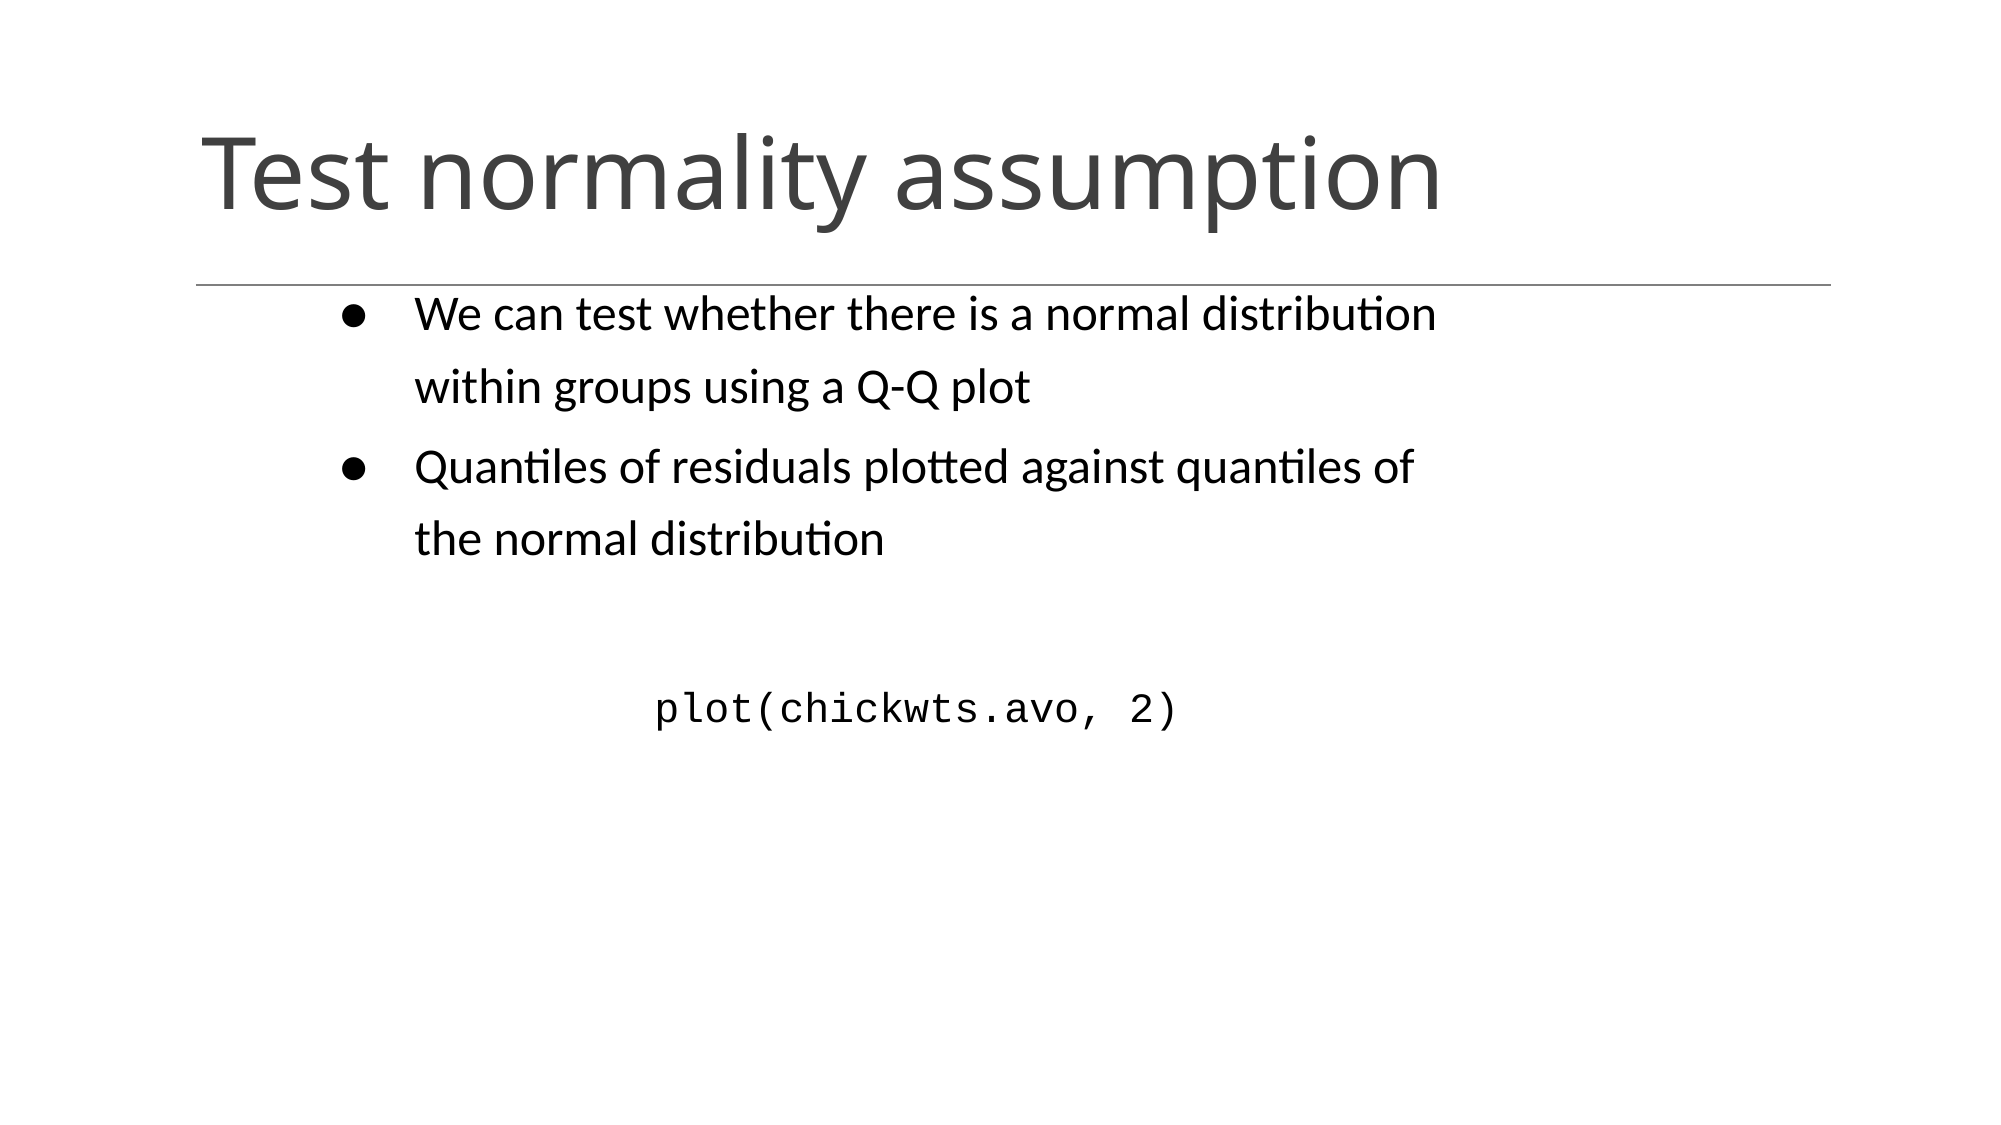

Test normality assumption
●
We can test whether there is a normal distribution
within groups using a Q-Q plot
●
Quantiles of residuals plotted against quantiles of
the normal distribution
plot(chickwts.avo, 2)